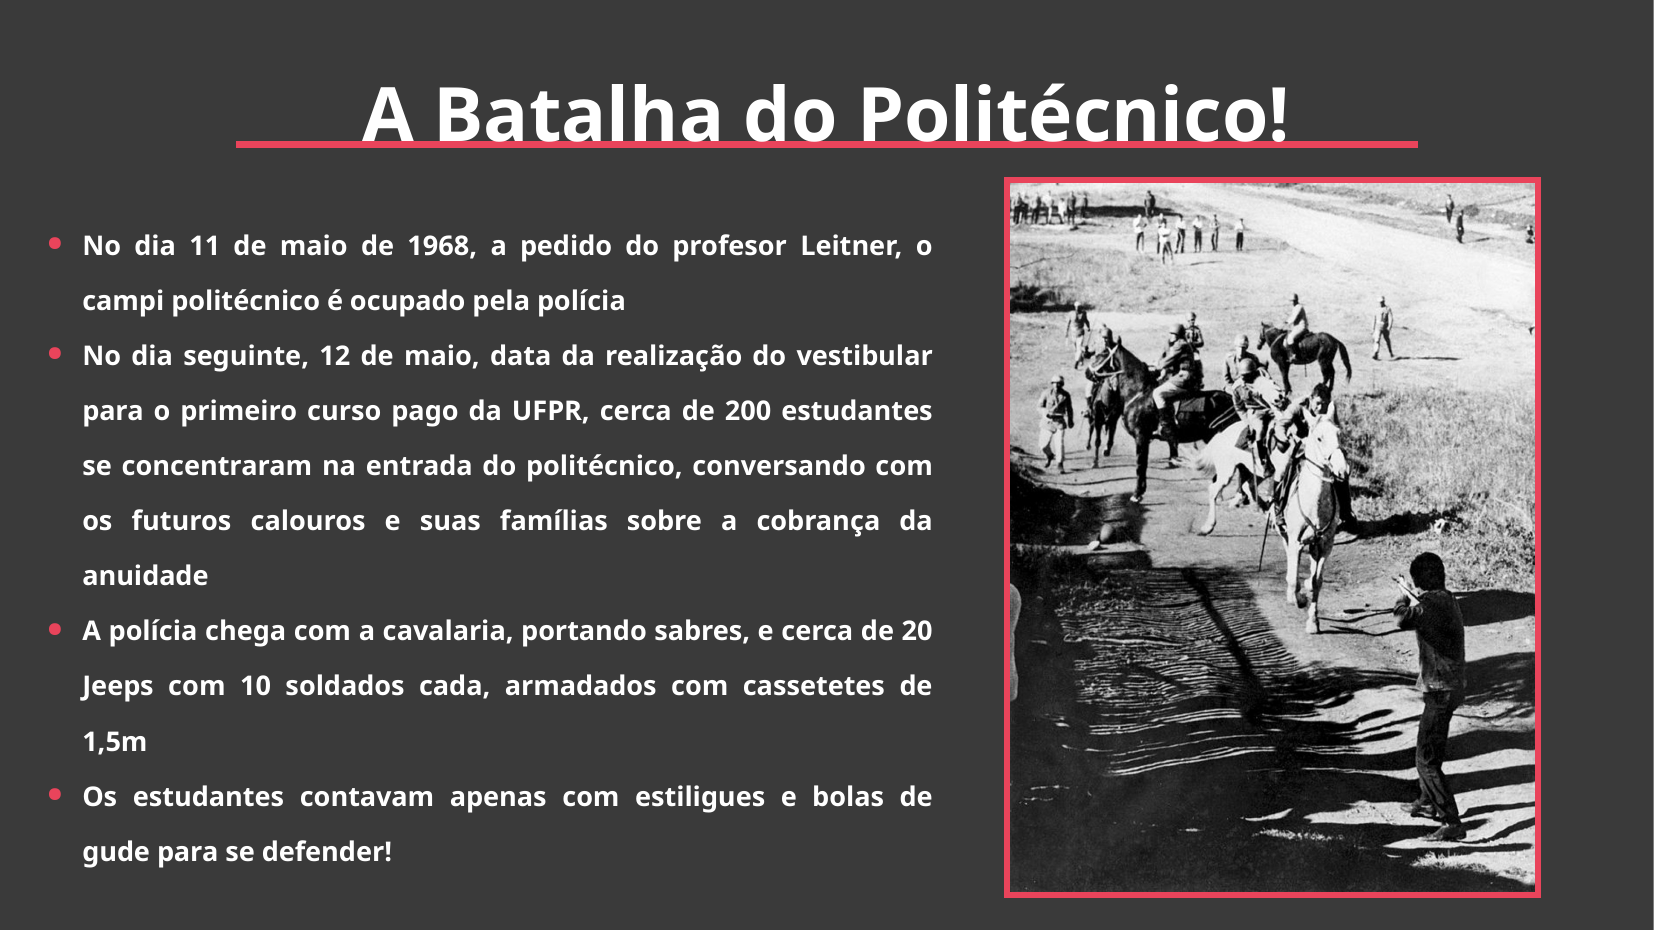

A Batalha do Politécnico!
No dia 11 de maio de 1968, a pedido do profesor Leitner, o campi politécnico é ocupado pela polícia
No dia seguinte, 12 de maio, data da realização do vestibular para o primeiro curso pago da UFPR, cerca de 200 estudantes se concentraram na entrada do politécnico, conversando com os futuros calouros e suas famílias sobre a cobrança da anuidade
A polícia chega com a cavalaria, portando sabres, e cerca de 20 Jeeps com 10 soldados cada, armadados com cassetetes de 1,5m
Os estudantes contavam apenas com estiligues e bolas de gude para se defender!